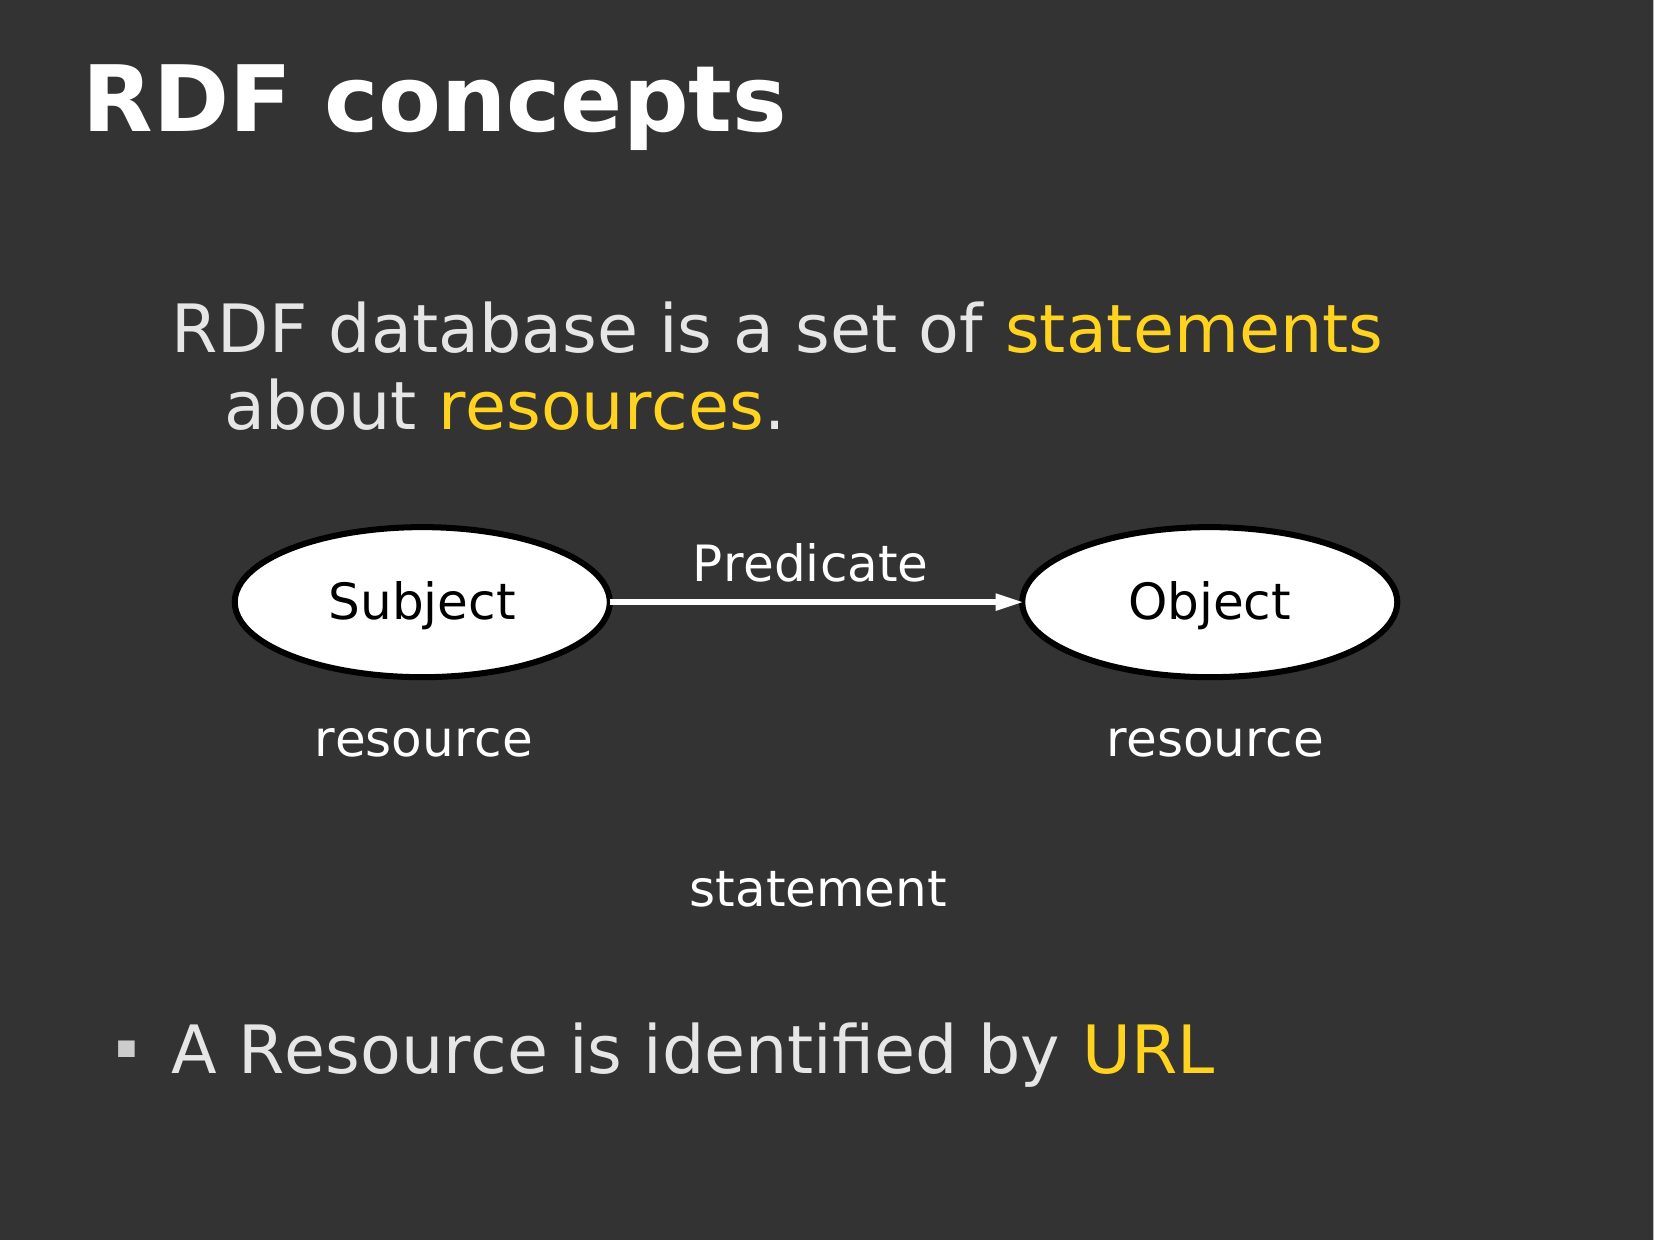

# RDF concepts
RDF database is a set of statements about resources.
A Resource is identified by URL
Subject
Predicate
Object
resource
resource
statement